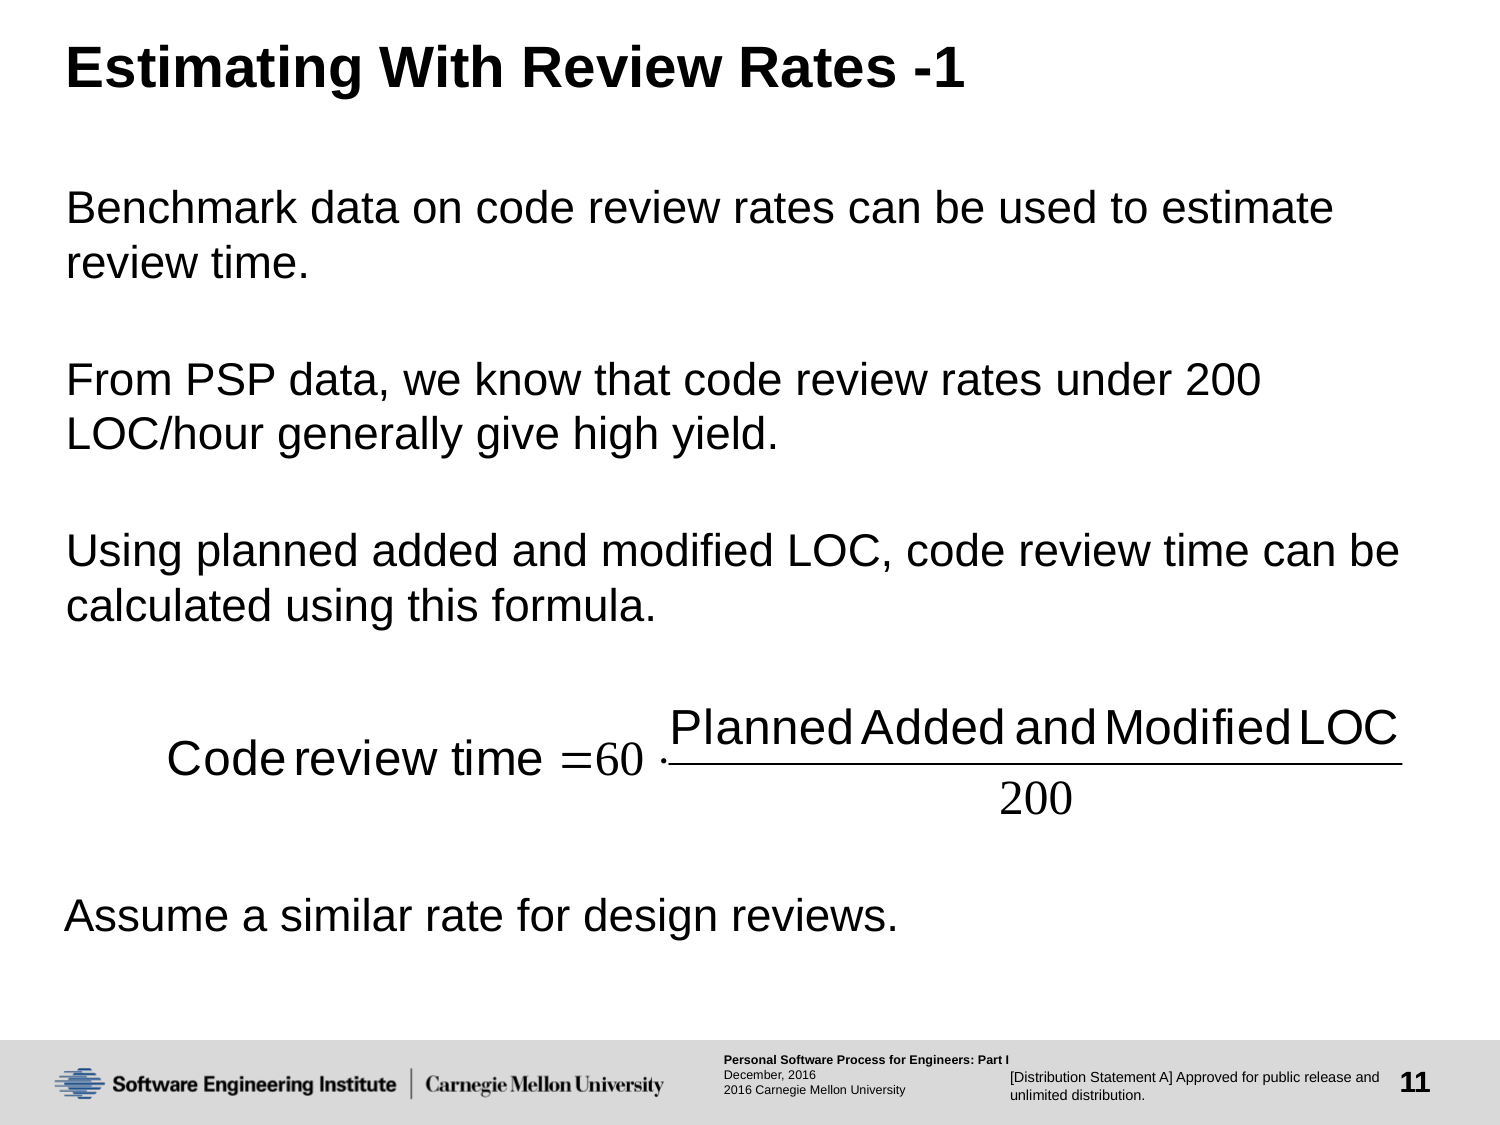

# Estimating With Review Rates -1
Benchmark data on code review rates can be used to estimate review time.
From PSP data, we know that code review rates under 200 LOC/hour generally give high yield.
Using planned added and modified LOC, code review time can be calculated using this formula.
Assume a similar rate for design reviews.